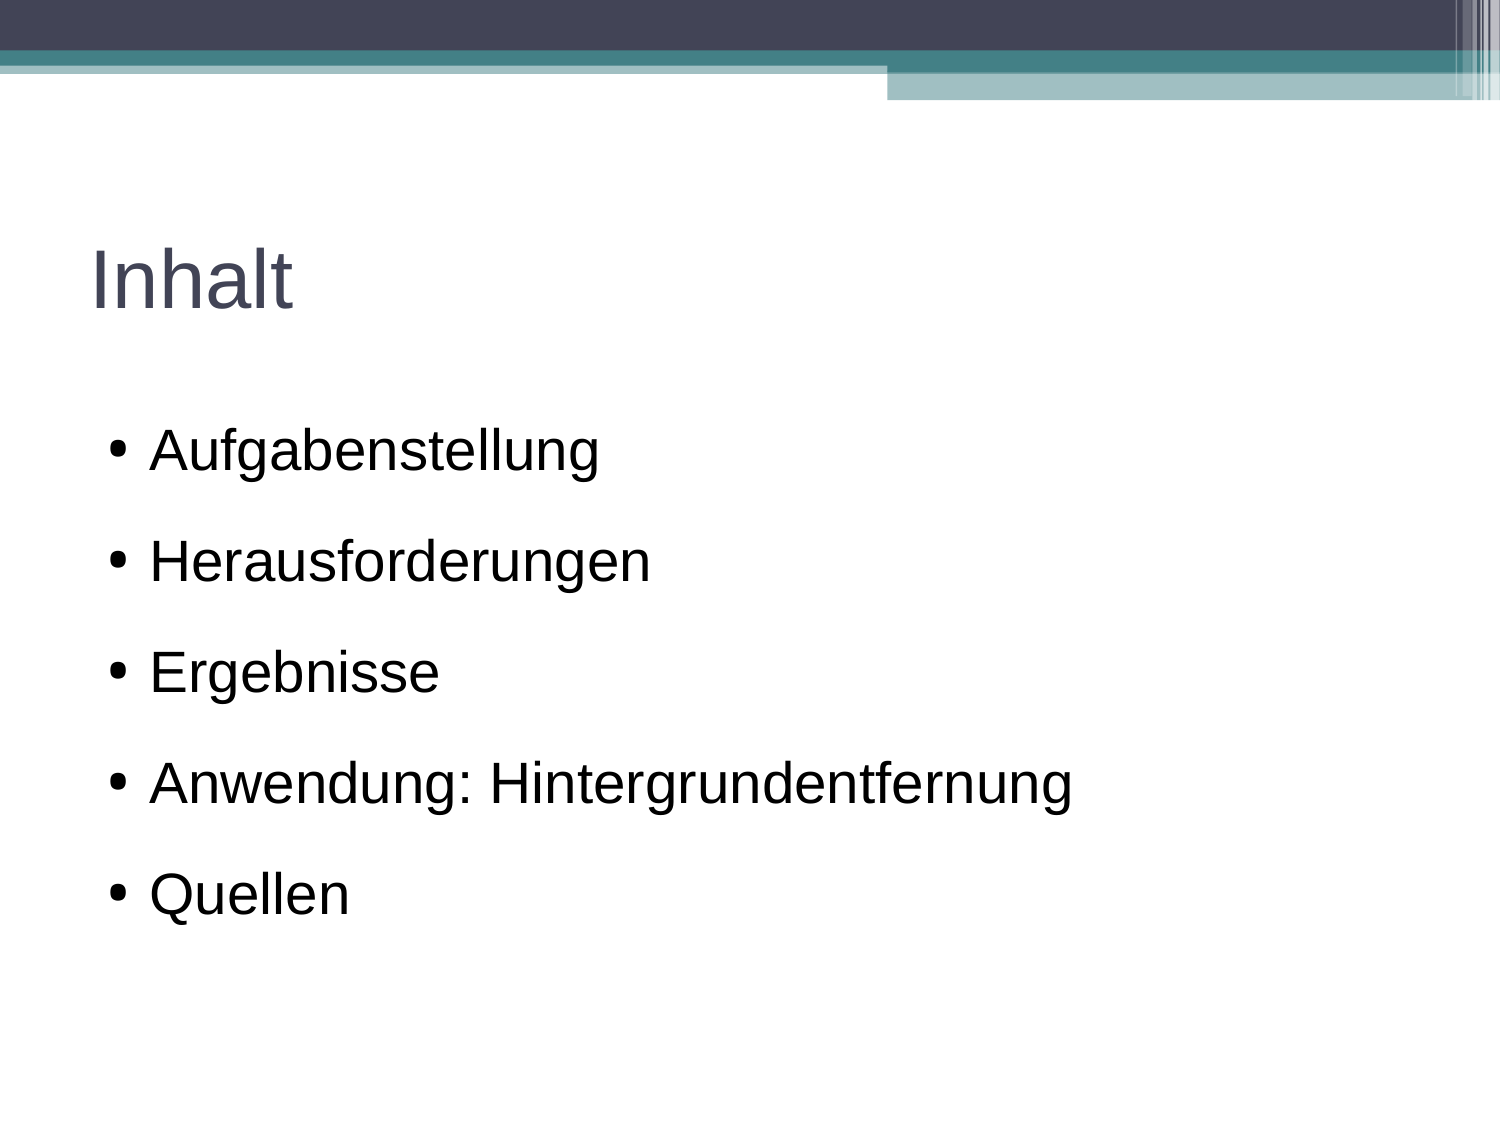

# Inhalt
Aufgabenstellung
Herausforderungen
Ergebnisse
Anwendung: Hintergrundentfernung
Quellen